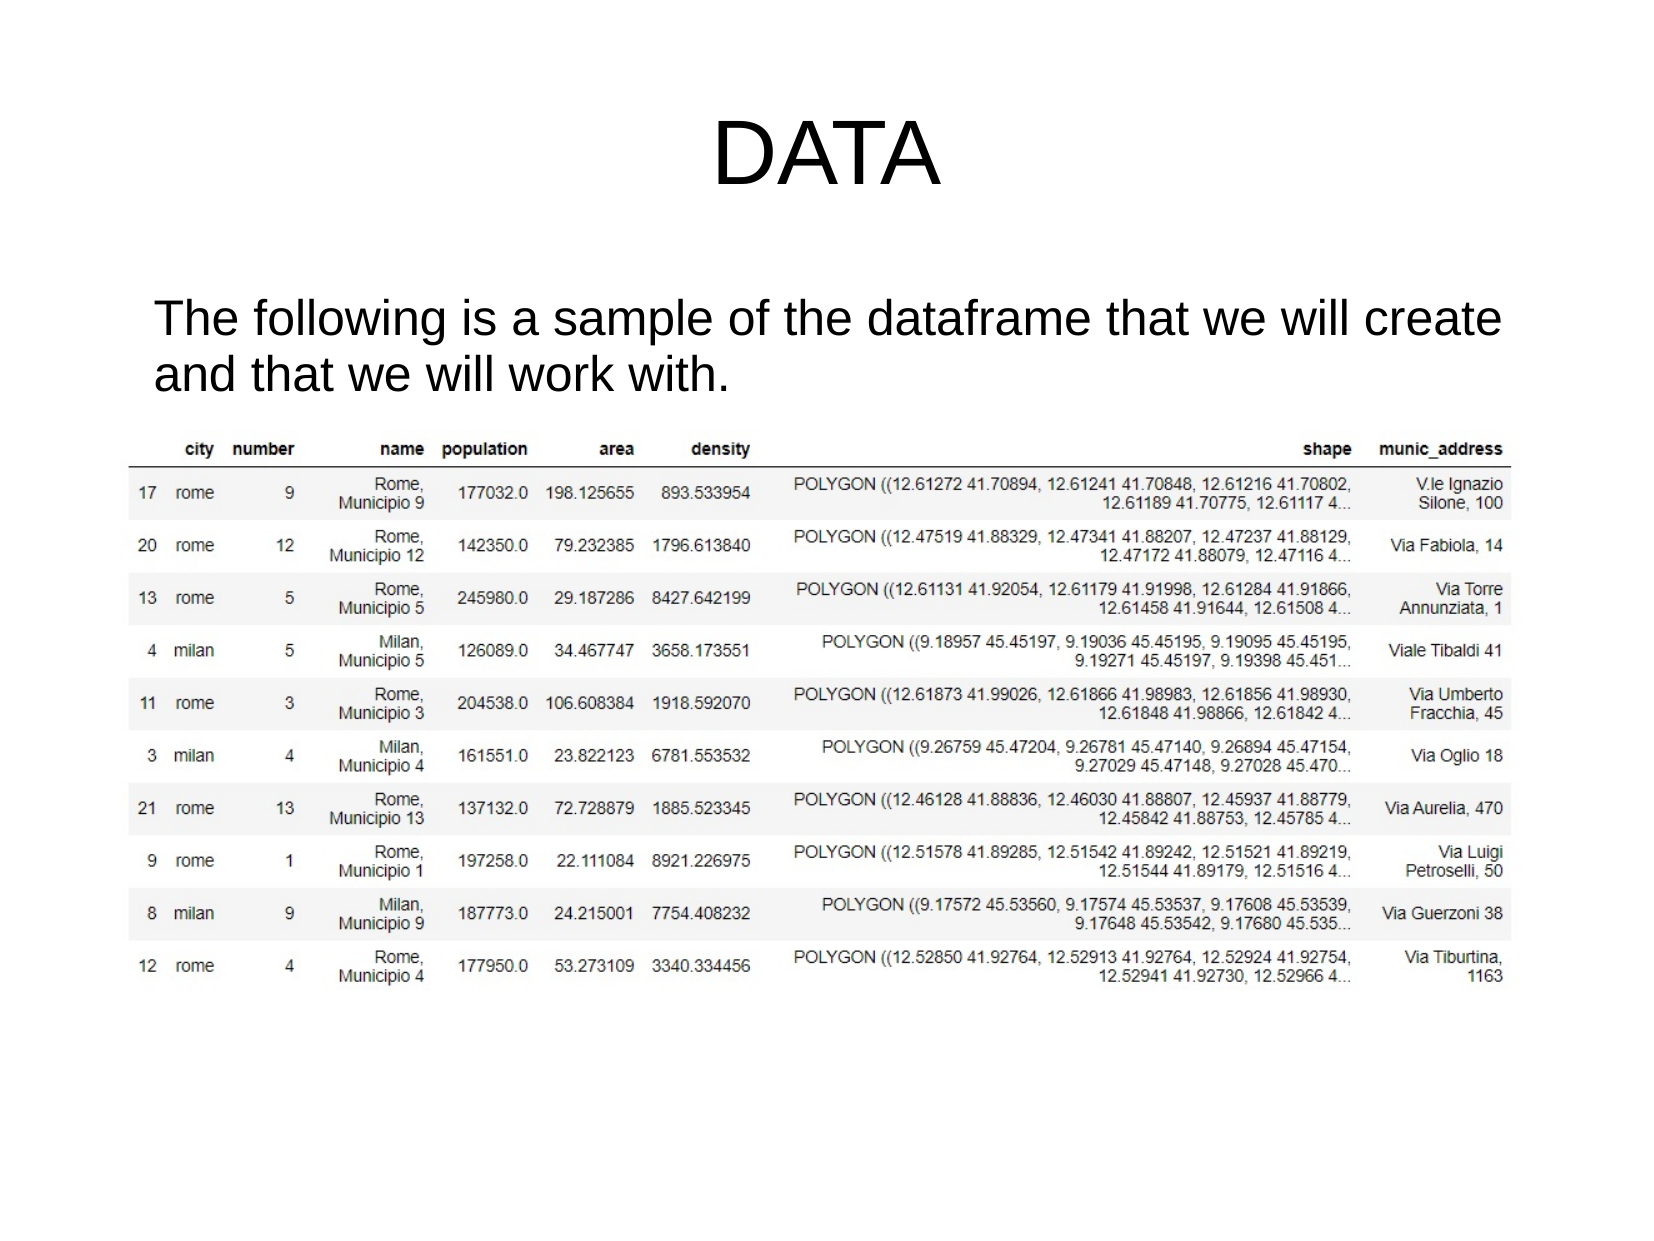

# DATA
The following is a sample of the dataframe that we will create and that we will work with.